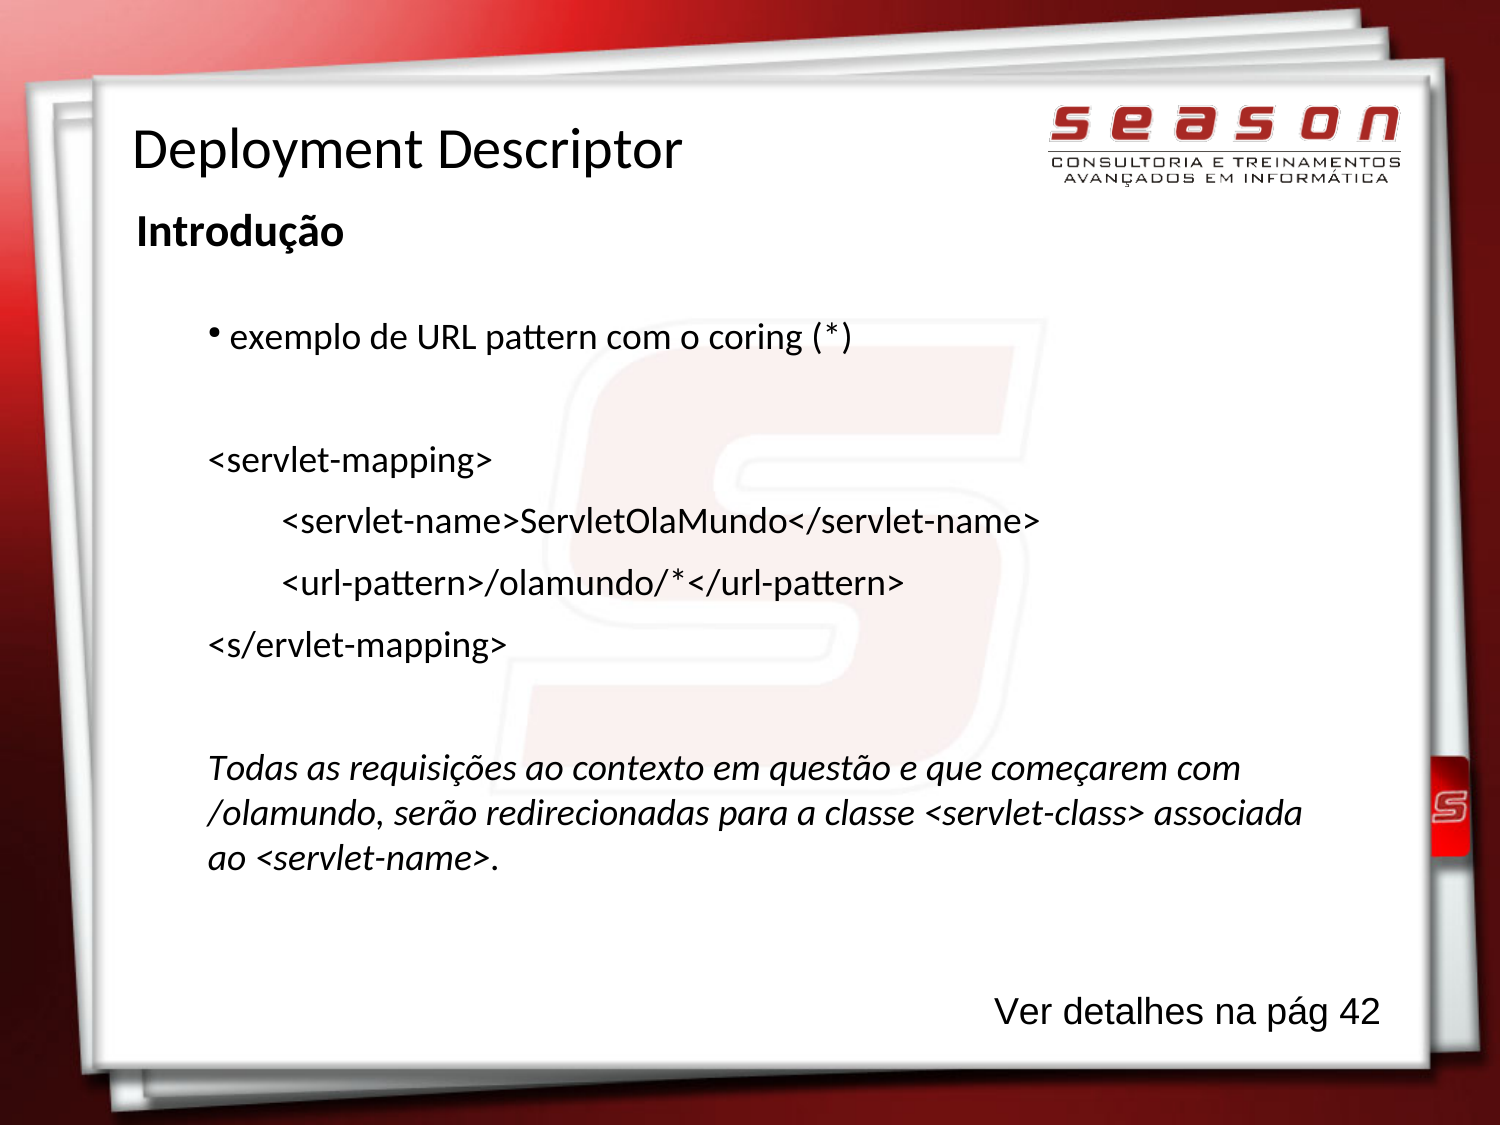

# Deployment Descriptor
Introdução
 exemplo de URL pattern com o coring (*)
<servlet-mapping>
	<servlet-name>ServletOlaMundo</servlet-name>
	<url-pattern>/olamundo/*</url-pattern>
<s/ervlet-mapping>
Todas as requisições ao contexto em questão e que começarem com /olamundo, serão redirecionadas para a classe <servlet-class> associada ao <servlet-name>.
Ver detalhes na pág 42